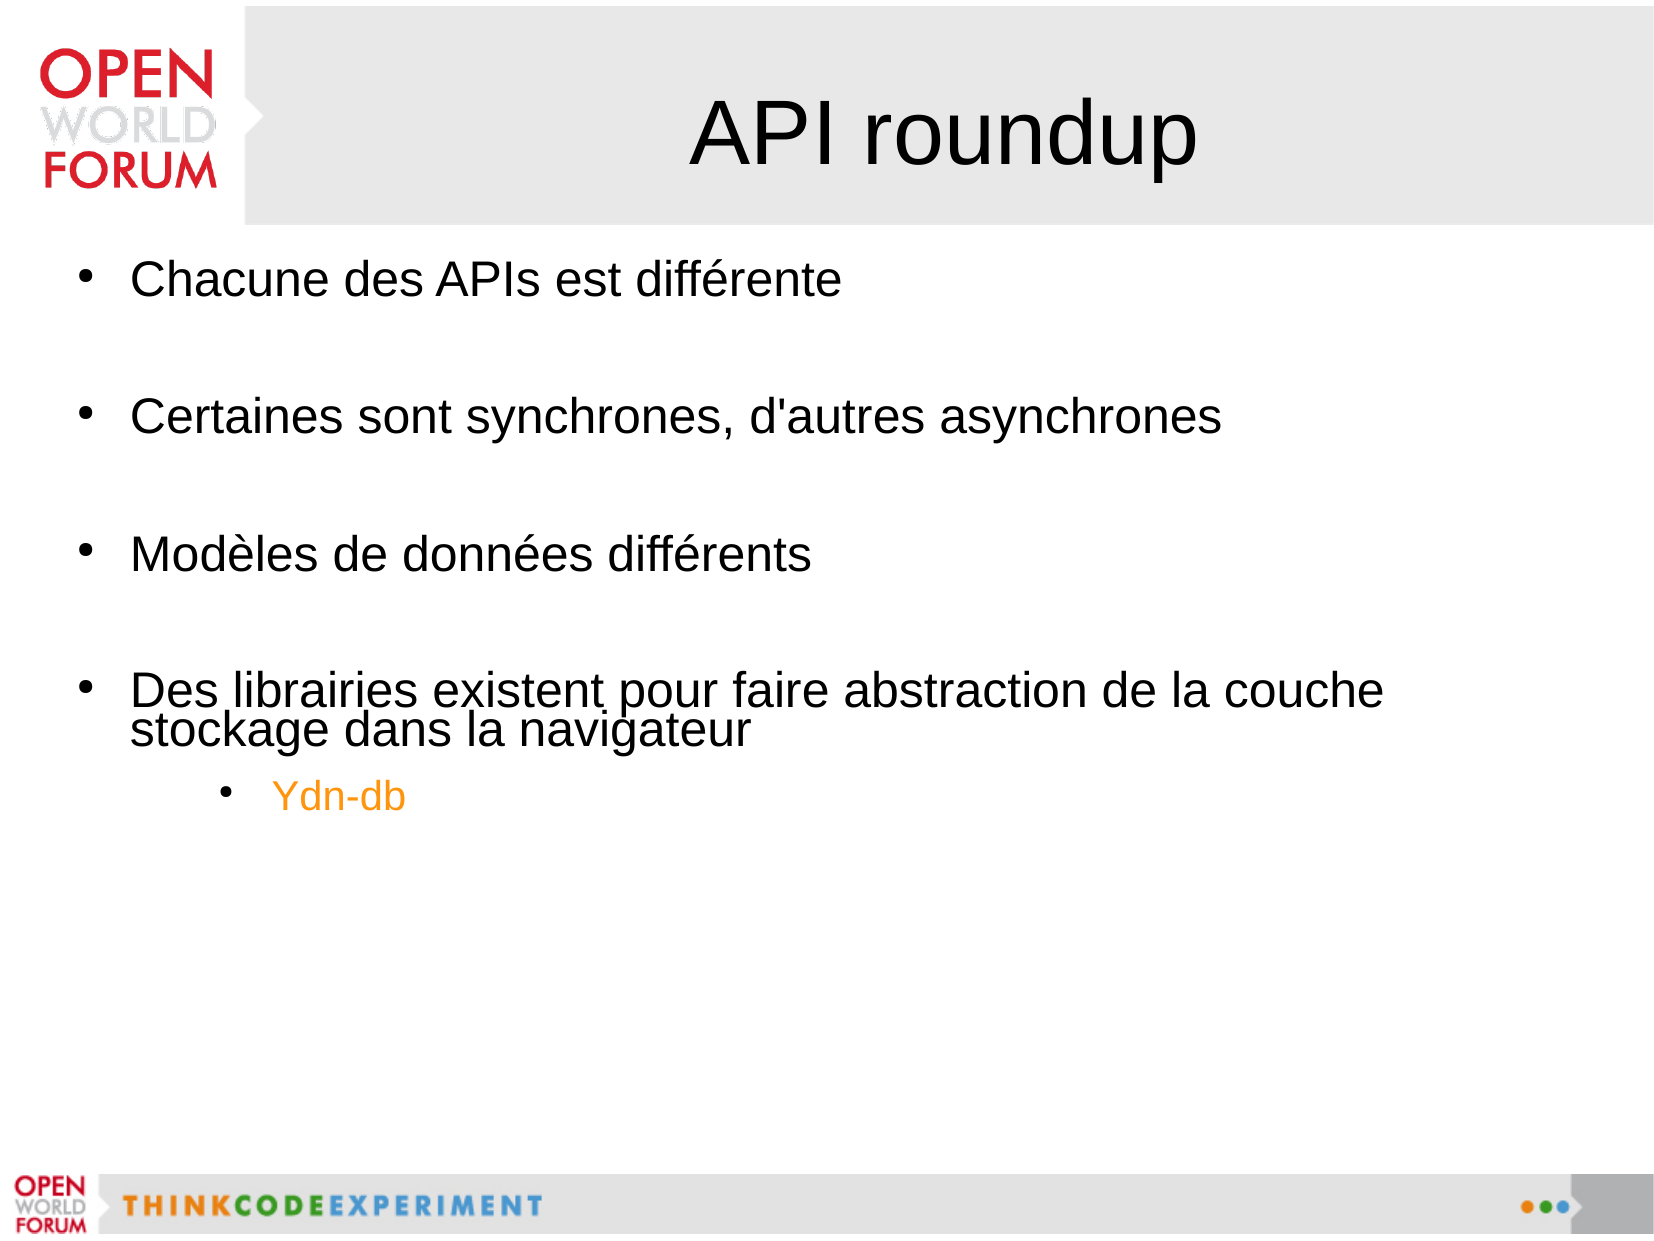

# API roundup
Chacune des APIs est différente
Certaines sont synchrones, d'autres asynchrones
Modèles de données différents
Des librairies existent pour faire abstraction de la couche stockage dans la navigateur
Ydn-db